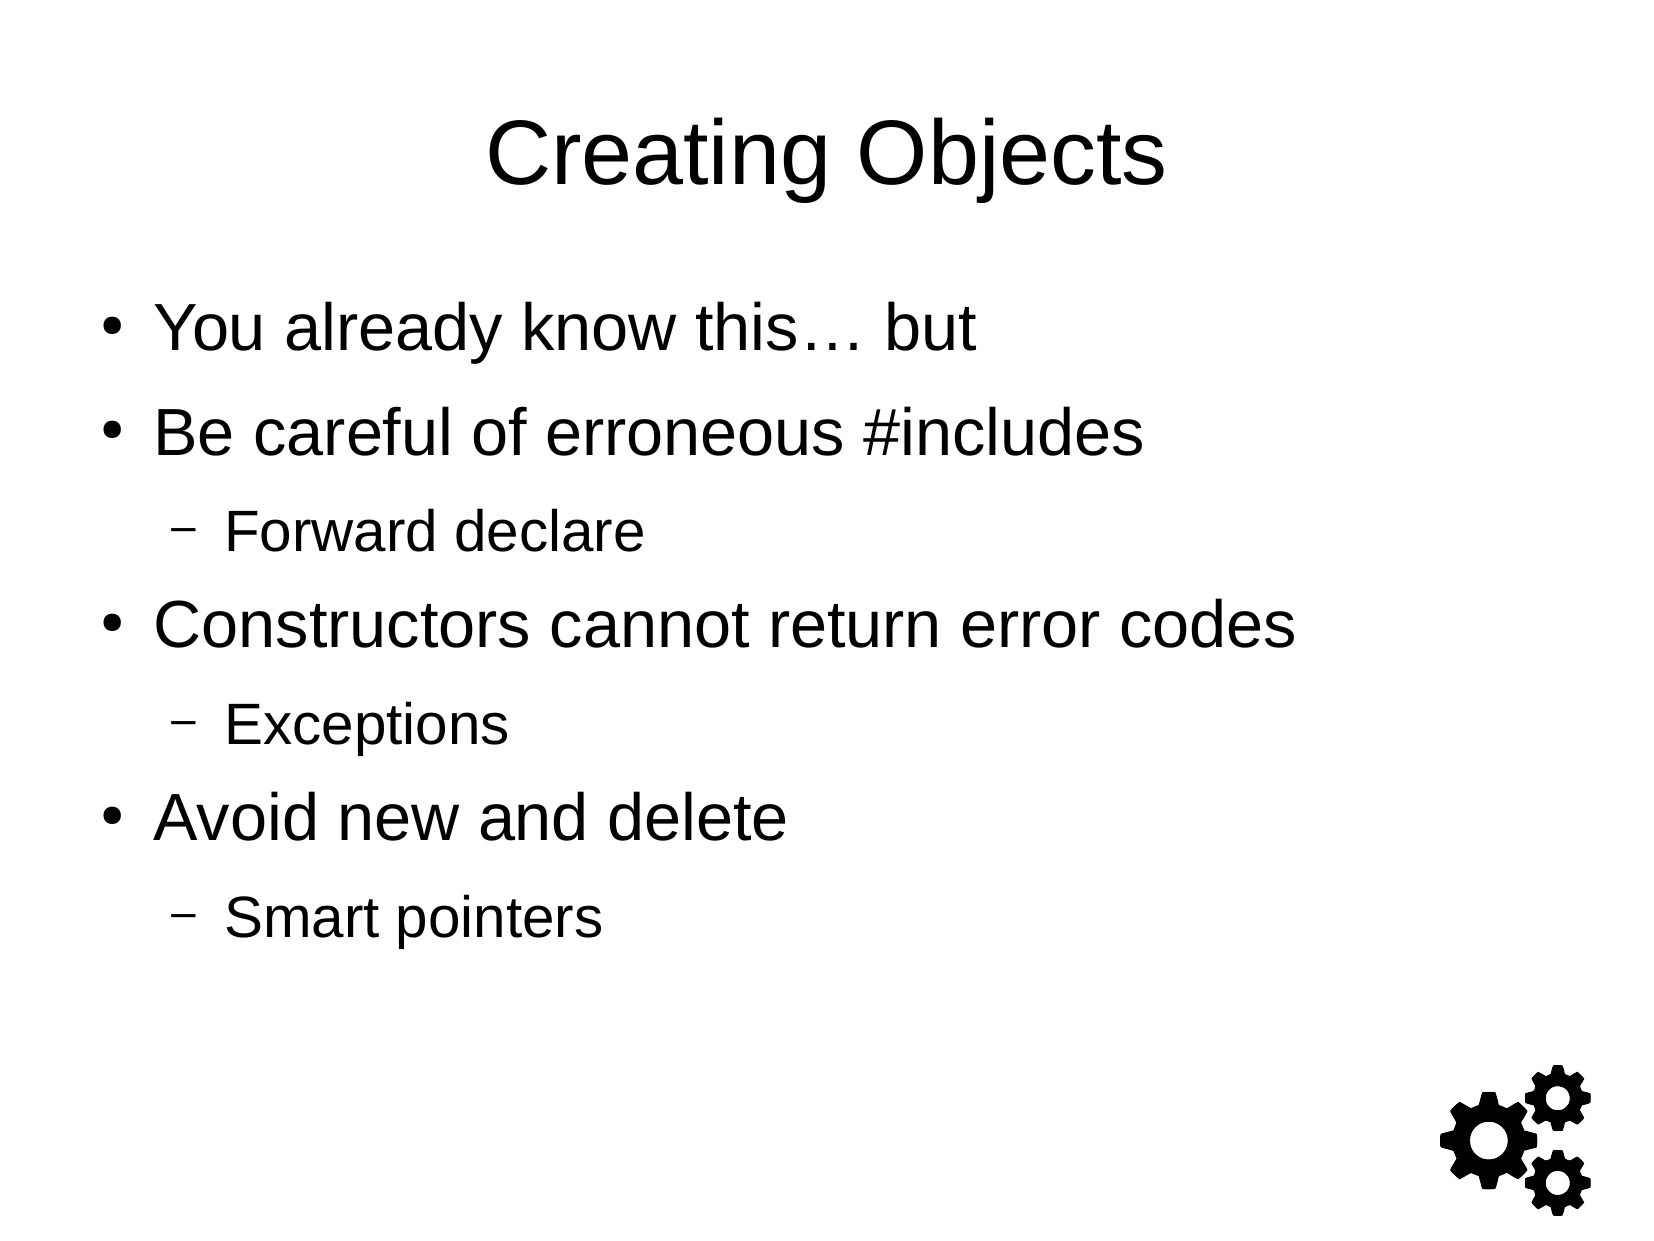

# Creating Objects
You already know this… but
Be careful of erroneous #includes
Forward declare
Constructors cannot return error codes
Exceptions
Avoid new and delete
Smart pointers